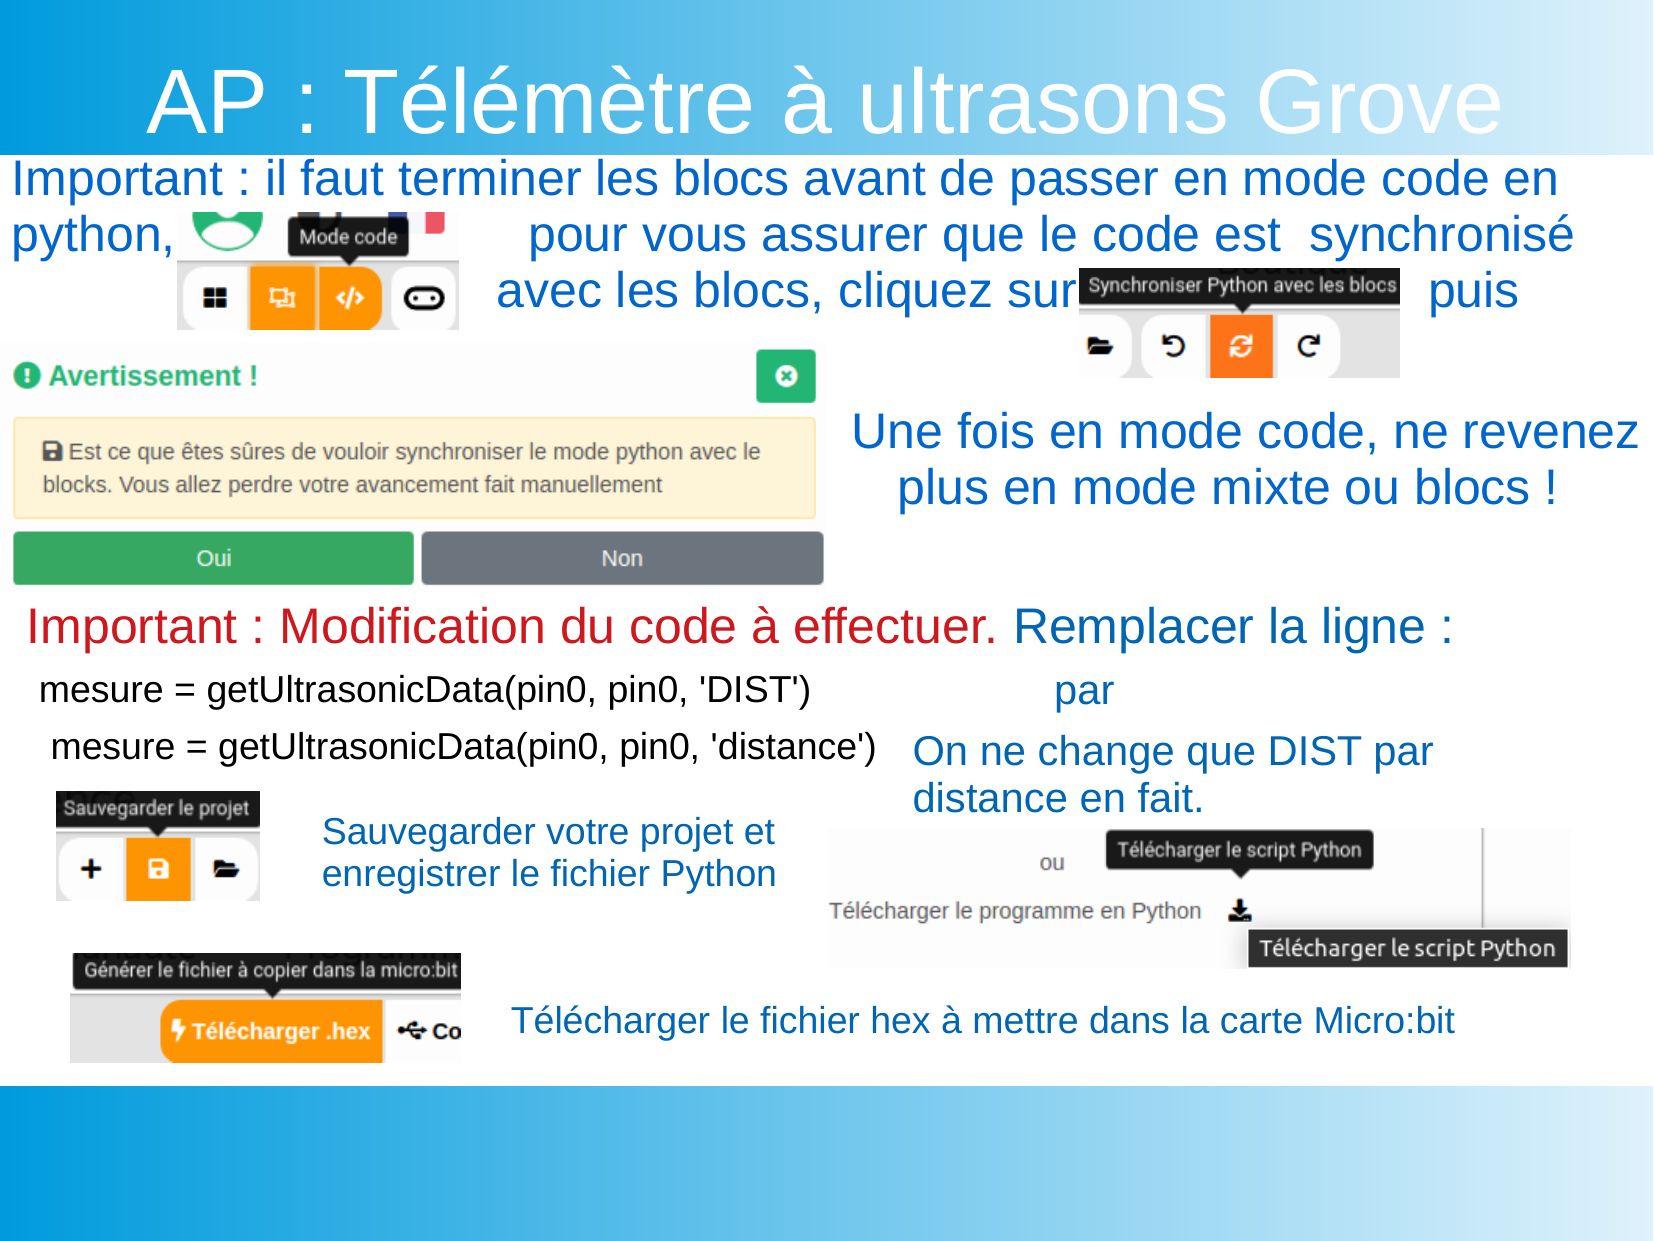

# AP : Télémètre à ultrasons Grove
Important : il faut terminer les blocs avant de passer en mode code en python, 					pour vous assurer que le code est synchronisé 							 avec les blocs, cliquez sur 					 puis
 Une fois en mode code, ne revenez 												plus en mode mixte ou blocs !
Important : Modification du code à effectuer. Remplacer la ligne :
par
mesure = getUltrasonicData(pin0, pin0, 'DIST')
mesure = getUltrasonicData(pin0, pin0, 'distance')
On ne change que DIST par distance en fait.
Sauvegarder votre projet et
enregistrer le fichier Python
Télécharger le fichier hex à mettre dans la carte Micro:bit